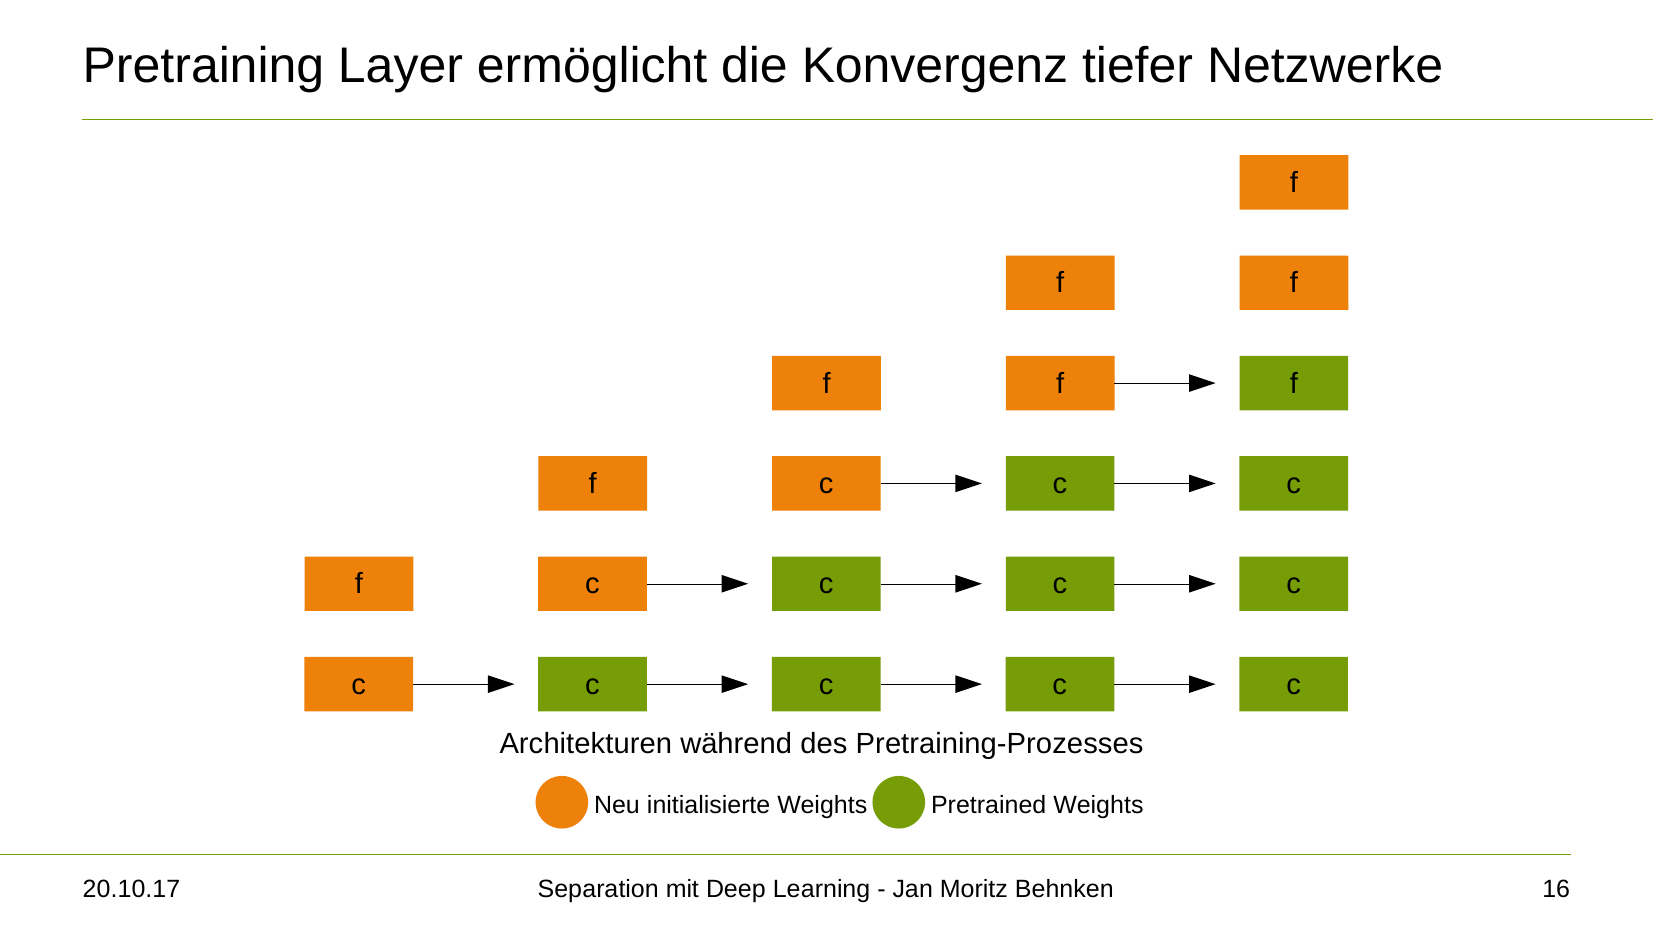

# Pretraining Layer ermöglicht die Konvergenz tiefer Netzwerke
f
f
f
f
f
f
f
c
c
c
f
c
c
c
c
c
c
c
c
c
Architekturen während des Pretraining-Prozesses
Neu initialisierte Weights
Pretrained Weights
20.10.17
Separation mit Deep Learning - Jan Moritz Behnken
16